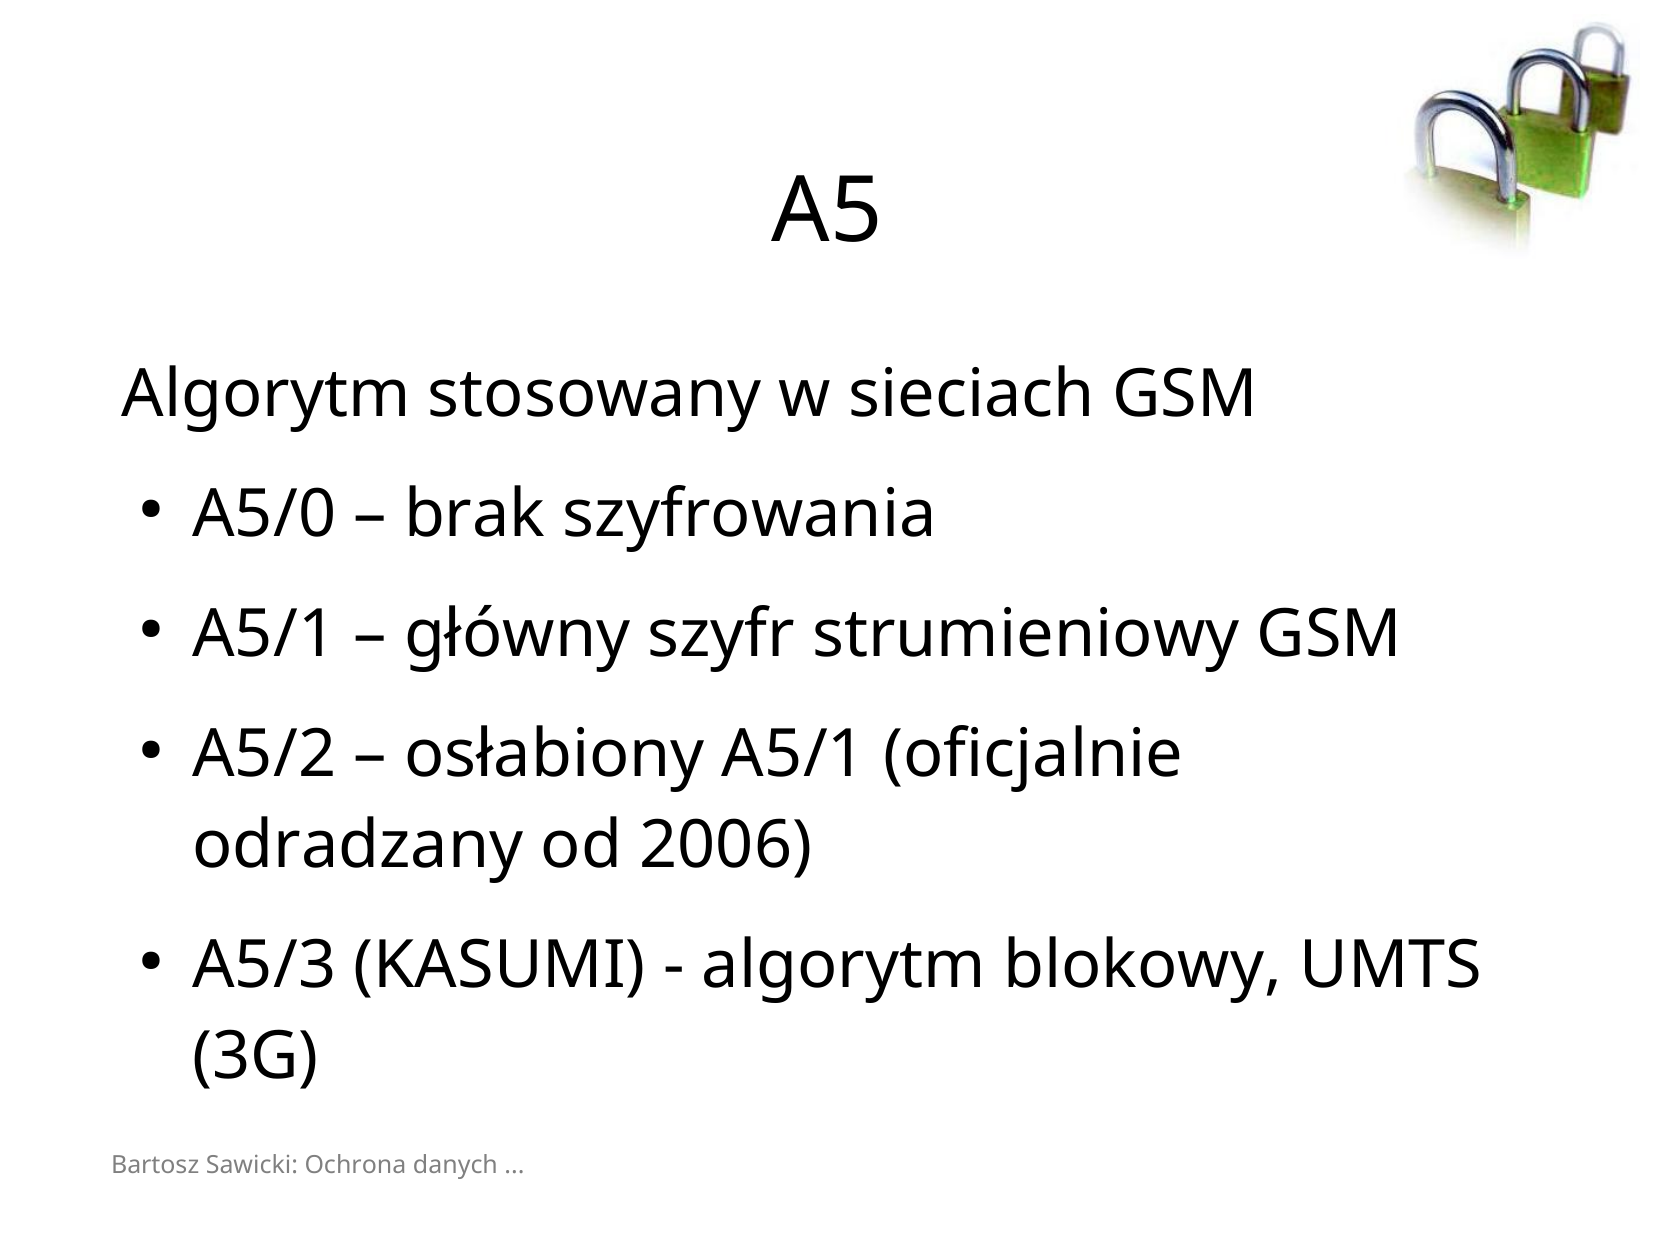

# A5
Algorytm stosowany w sieciach GSM
A5/0 – brak szyfrowania
A5/1 – główny szyfr strumieniowy GSM
A5/2 – osłabiony A5/1 (oficjalnie odradzany od 2006)
A5/3 (KASUMI) - algorytm blokowy, UMTS (3G)